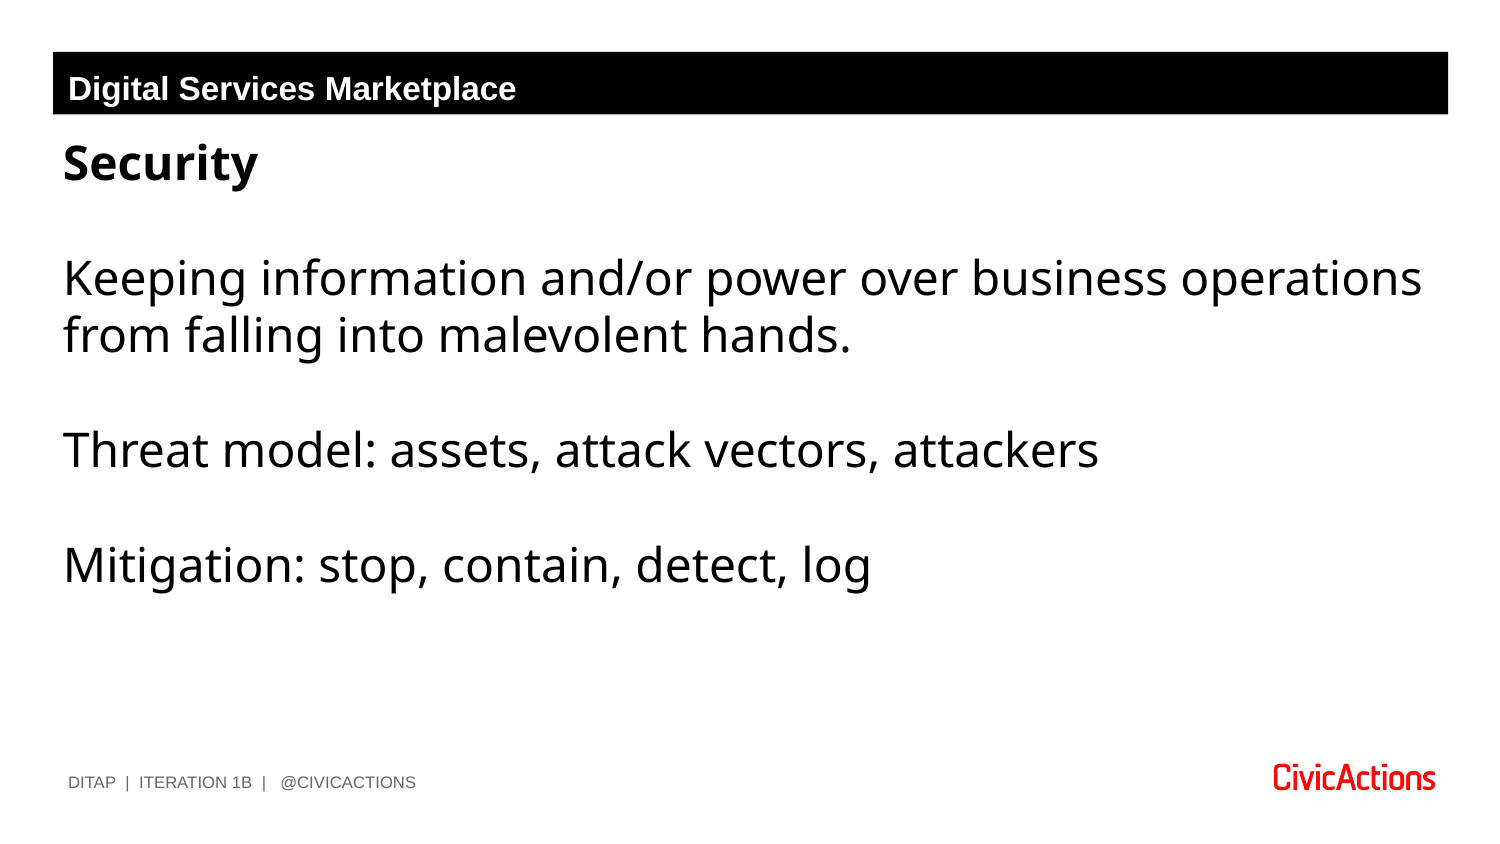

Digital Services Marketplace
Security
Keeping information and/or power over business operations from falling into malevolent hands.
Threat model: assets, attack vectors, attackers
Mitigation: stop, contain, detect, log